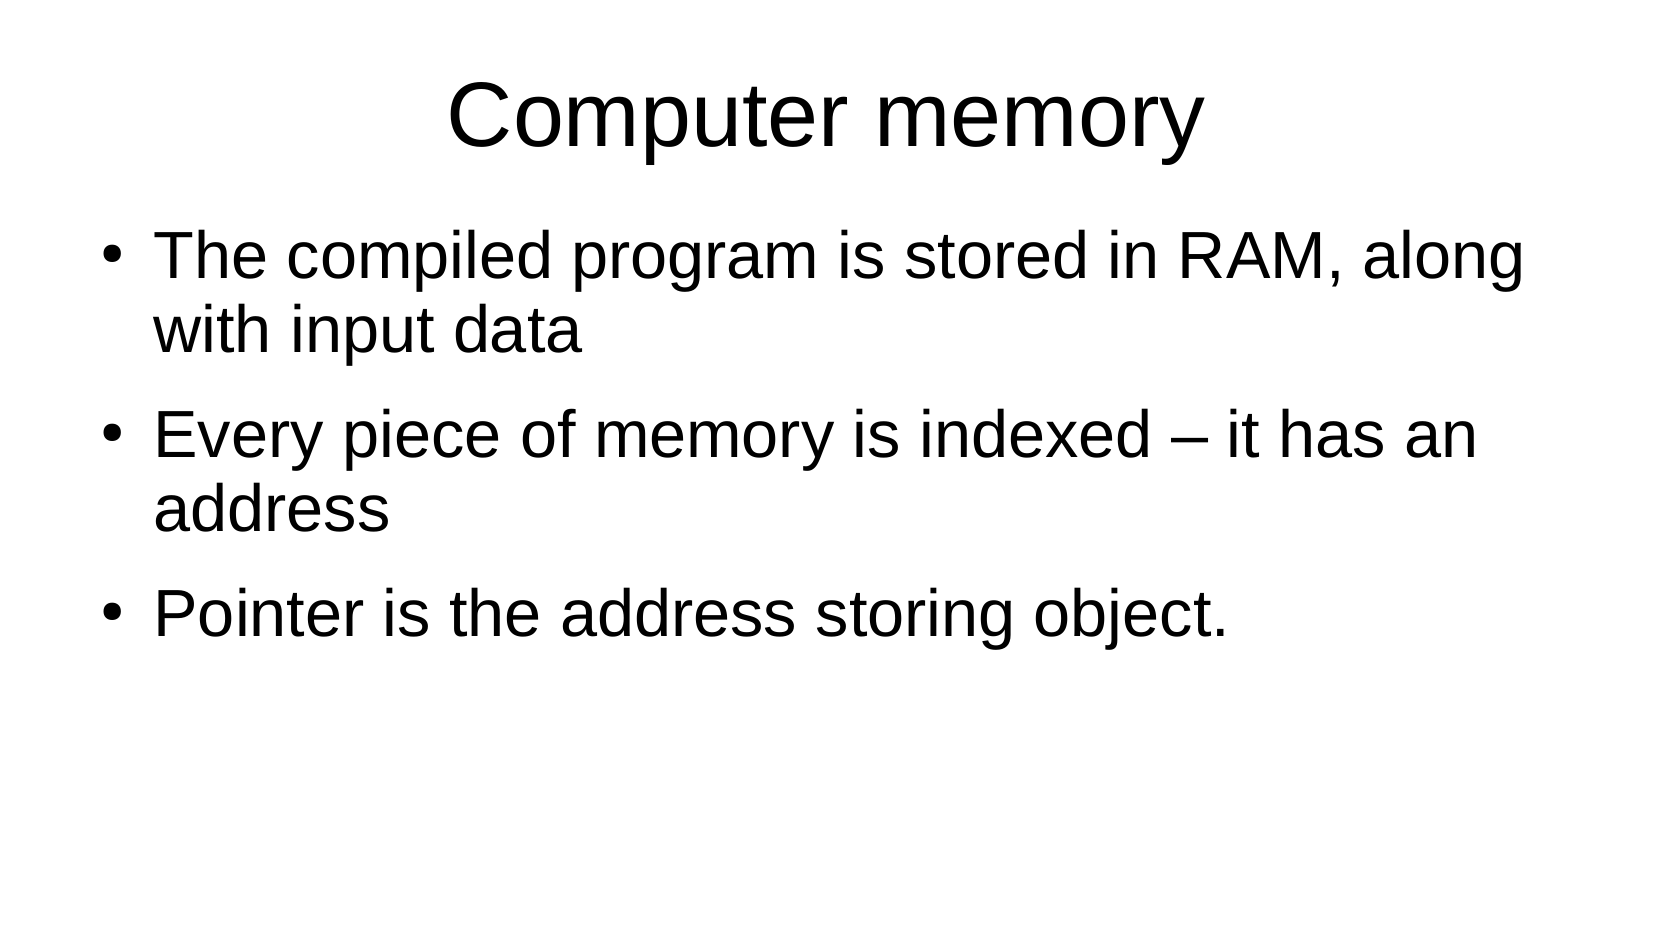

# Computer memory
The compiled program is stored in RAM, along with input data
Every piece of memory is indexed – it has an address
Pointer is the address storing object.